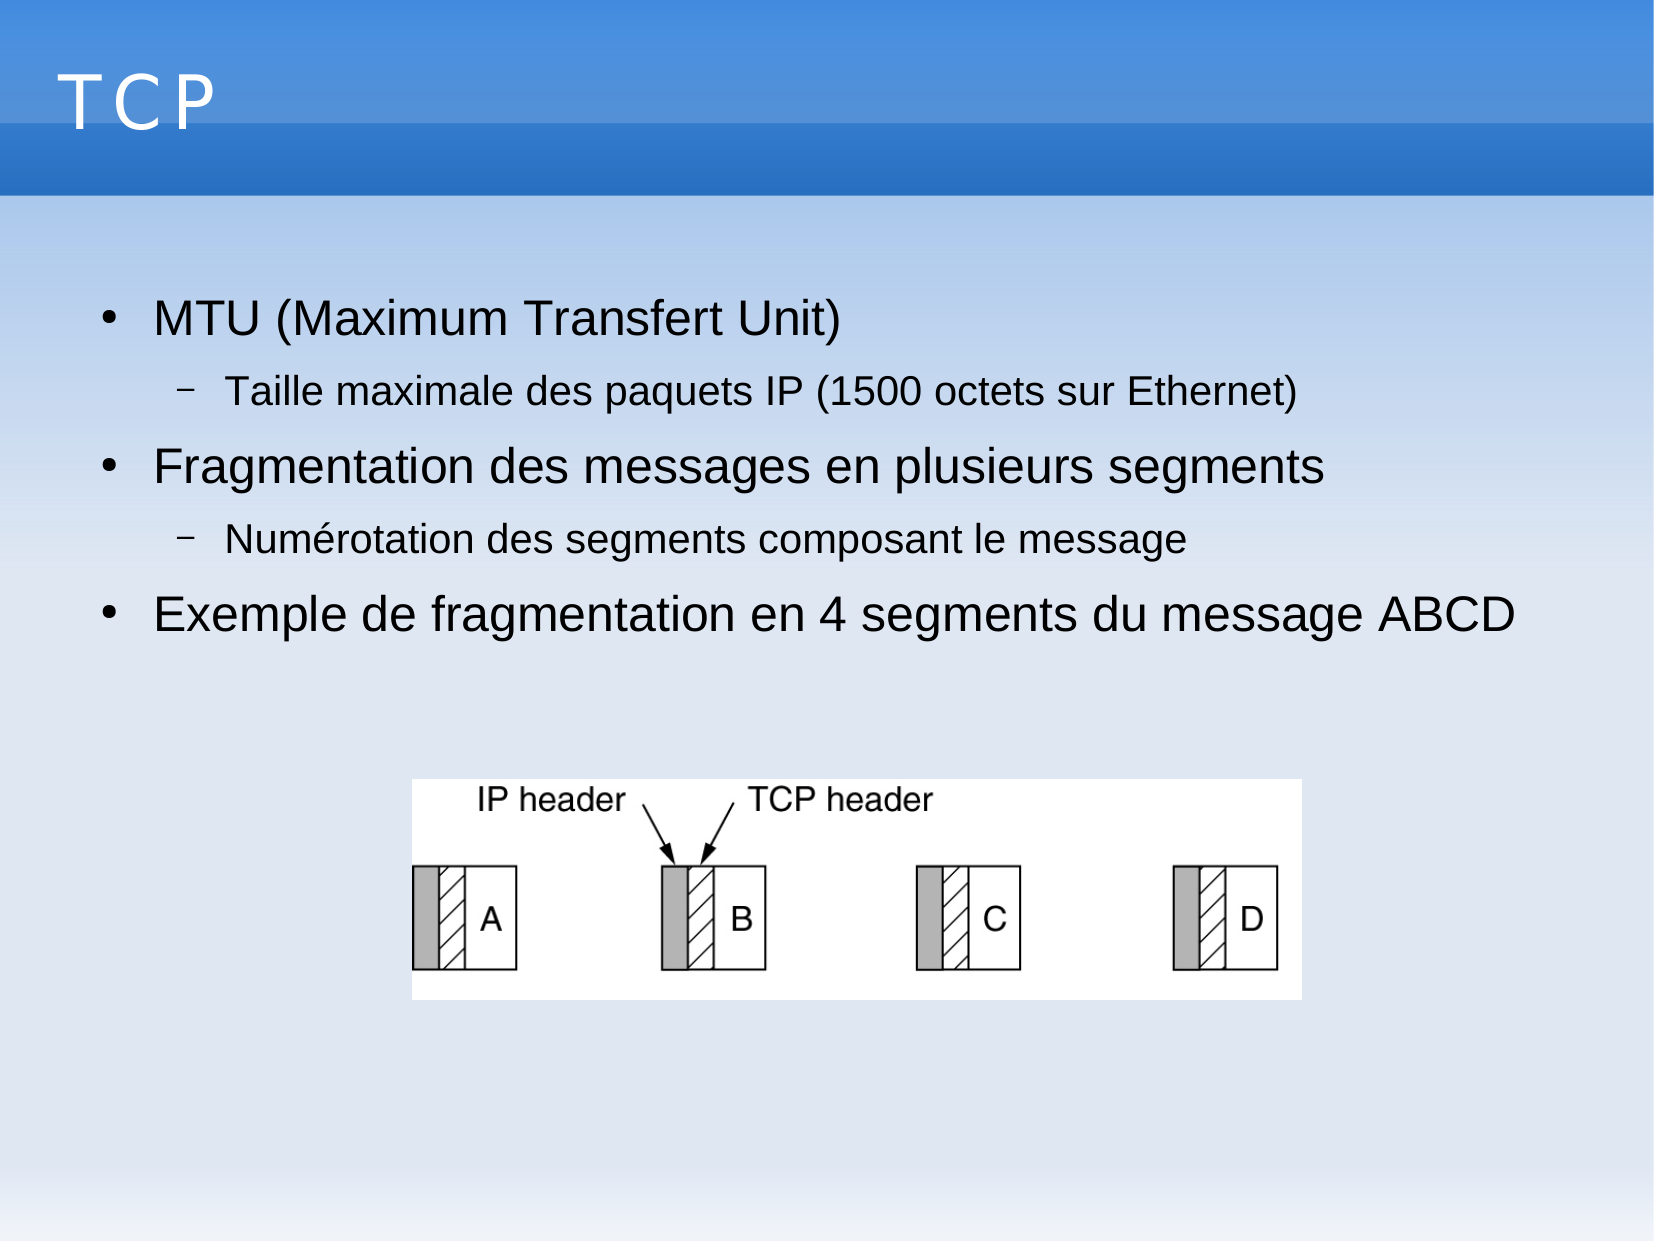

# TCP
MTU (Maximum Transfert Unit)
Taille maximale des paquets IP (1500 octets sur Ethernet)
Fragmentation des messages en plusieurs segments
Numérotation des segments composant le message
Exemple de fragmentation en 4 segments du message ABCD